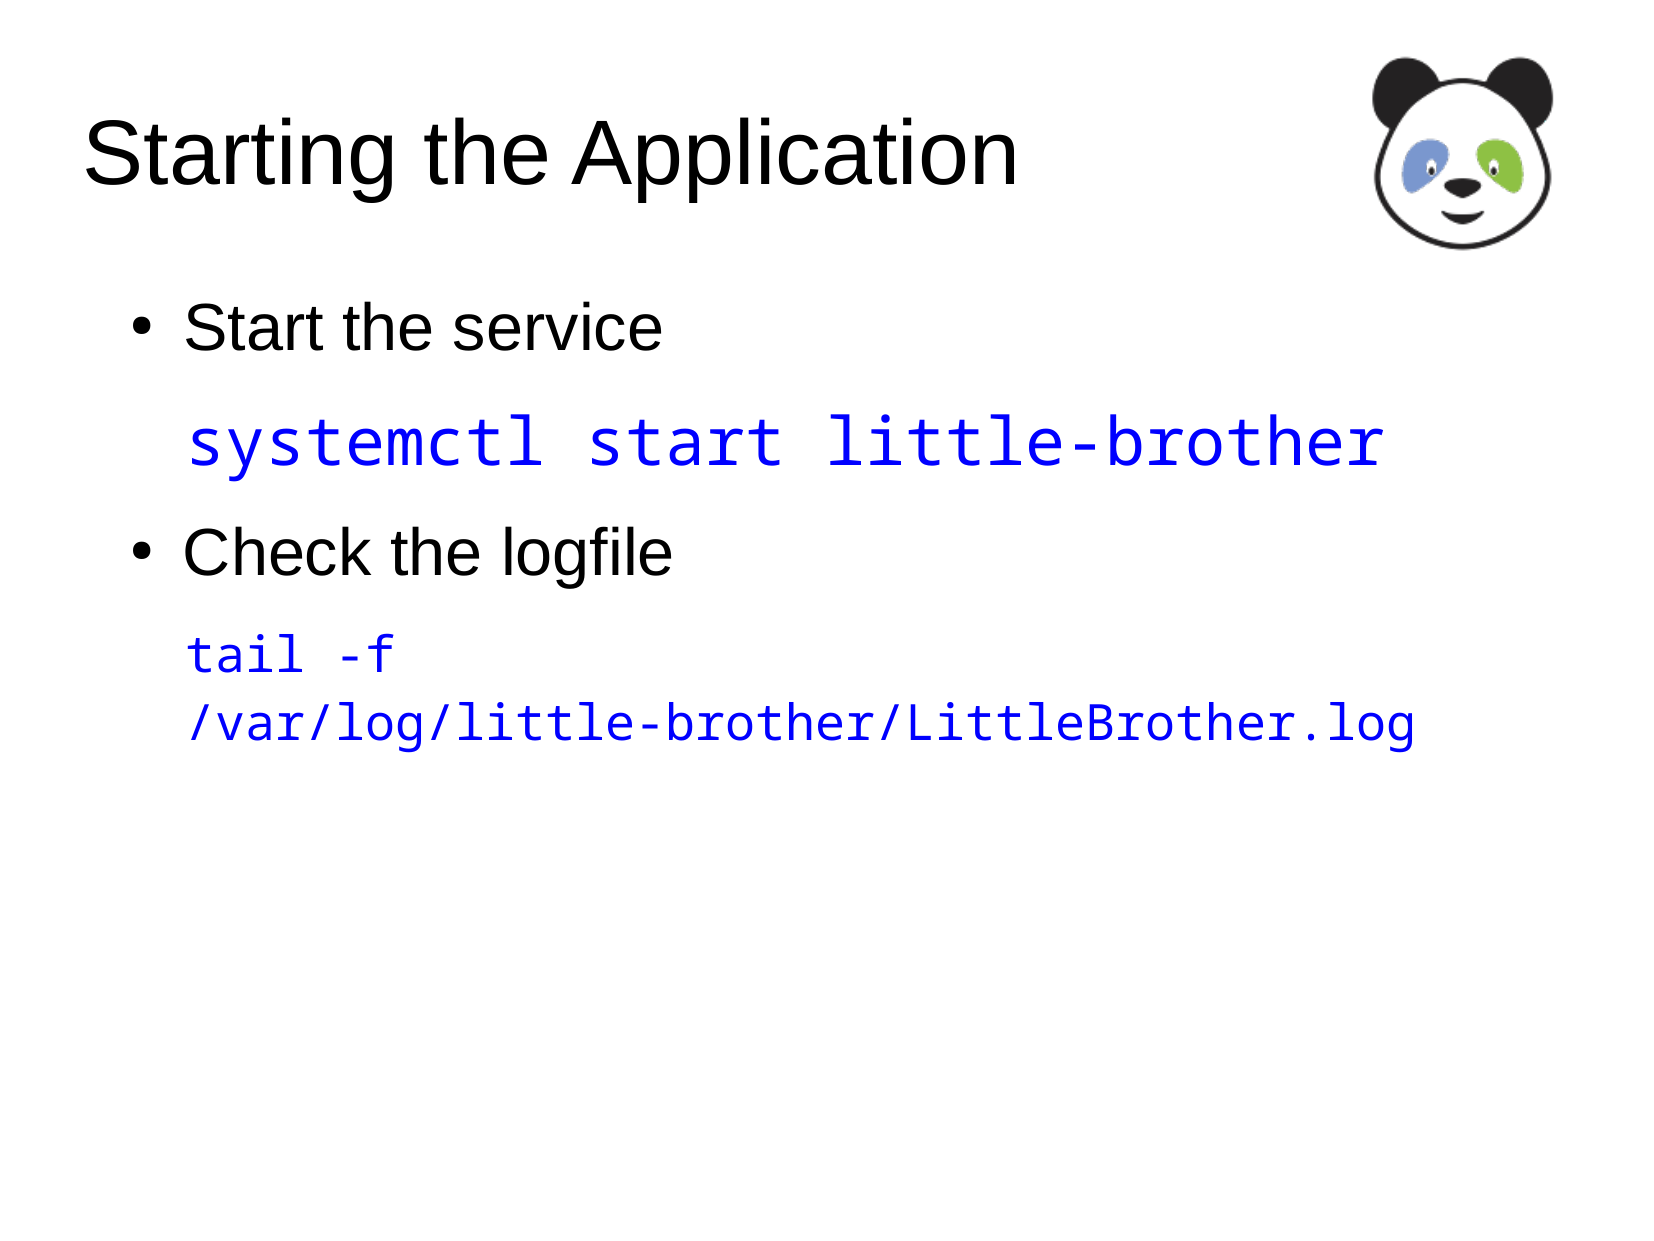

# Starting the Application
Start the service
systemctl start little-brother
Check the logfile
tail -f /var/log/little-brother/LittleBrother.log